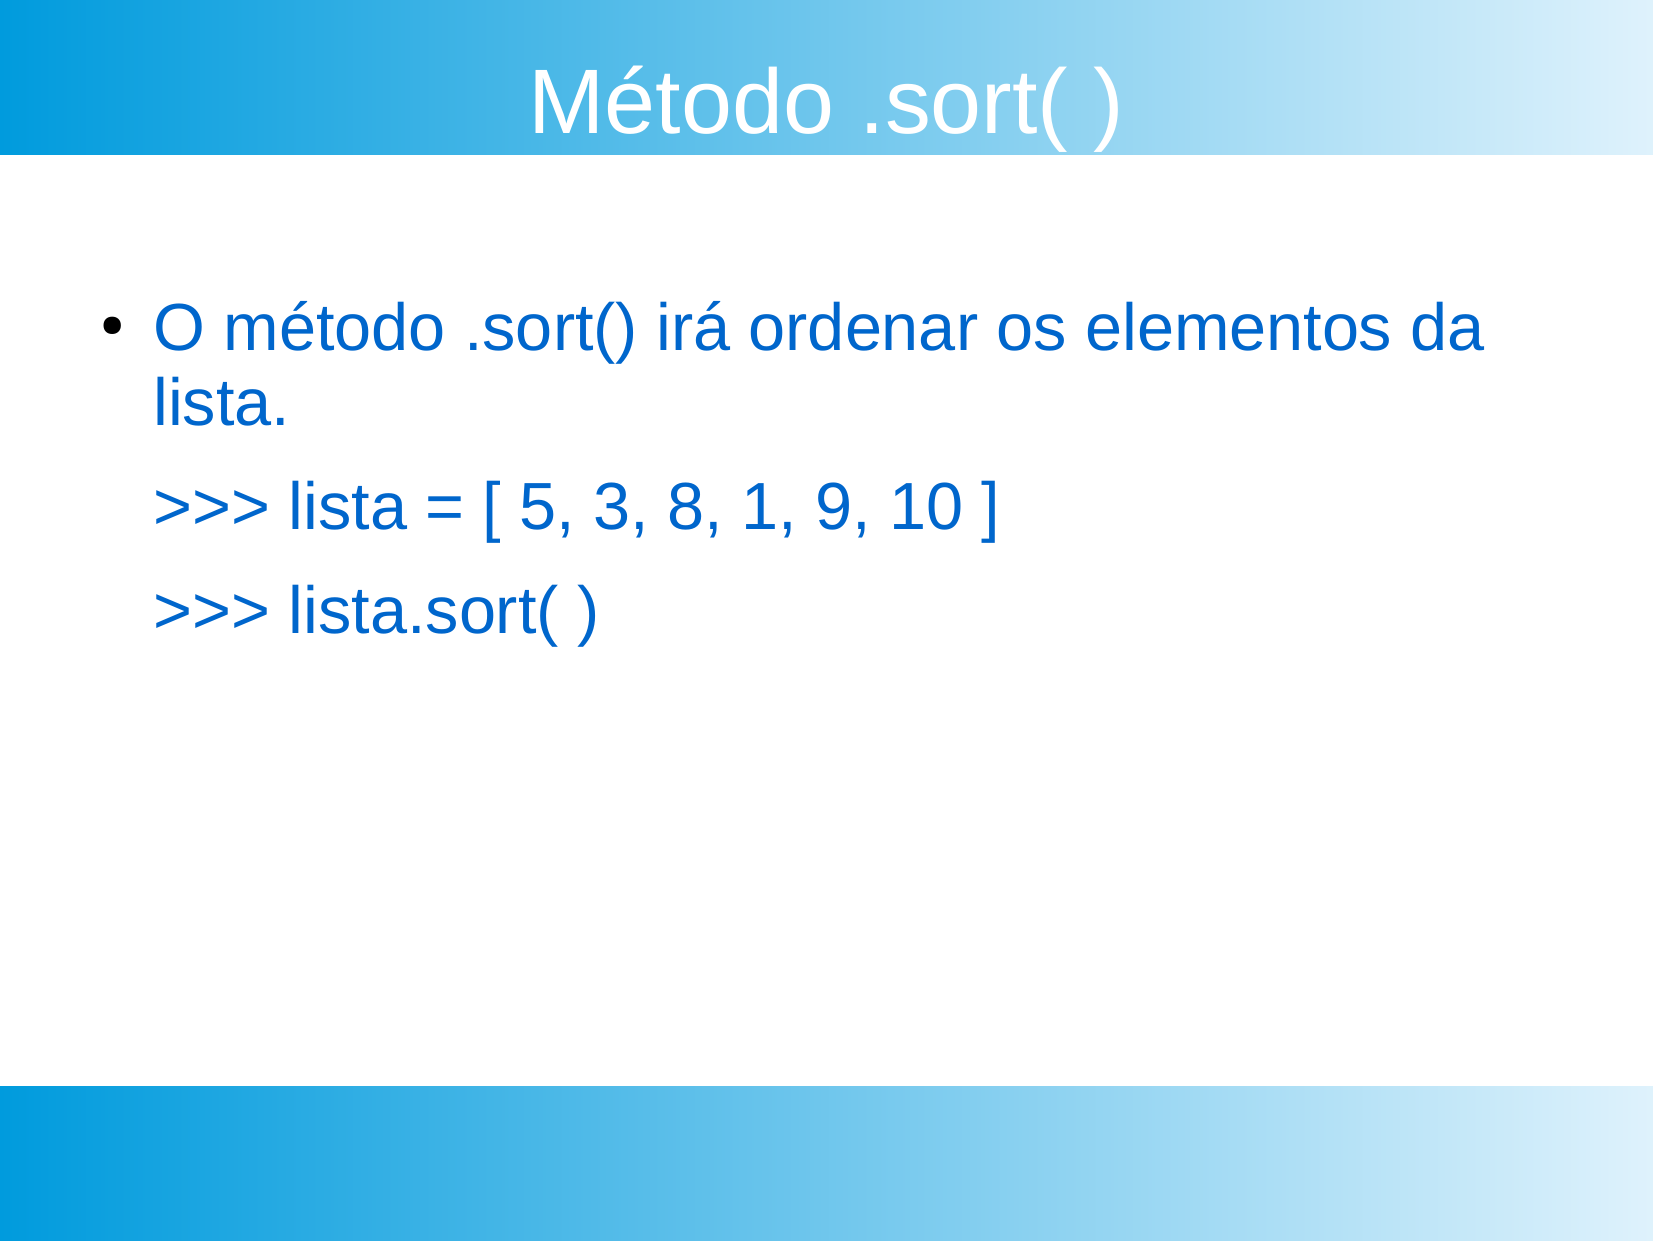

# Método .sort( )
O método .sort() irá ordenar os elementos da lista.
>>> lista = [ 5, 3, 8, 1, 9, 10 ]
>>> lista.sort( )